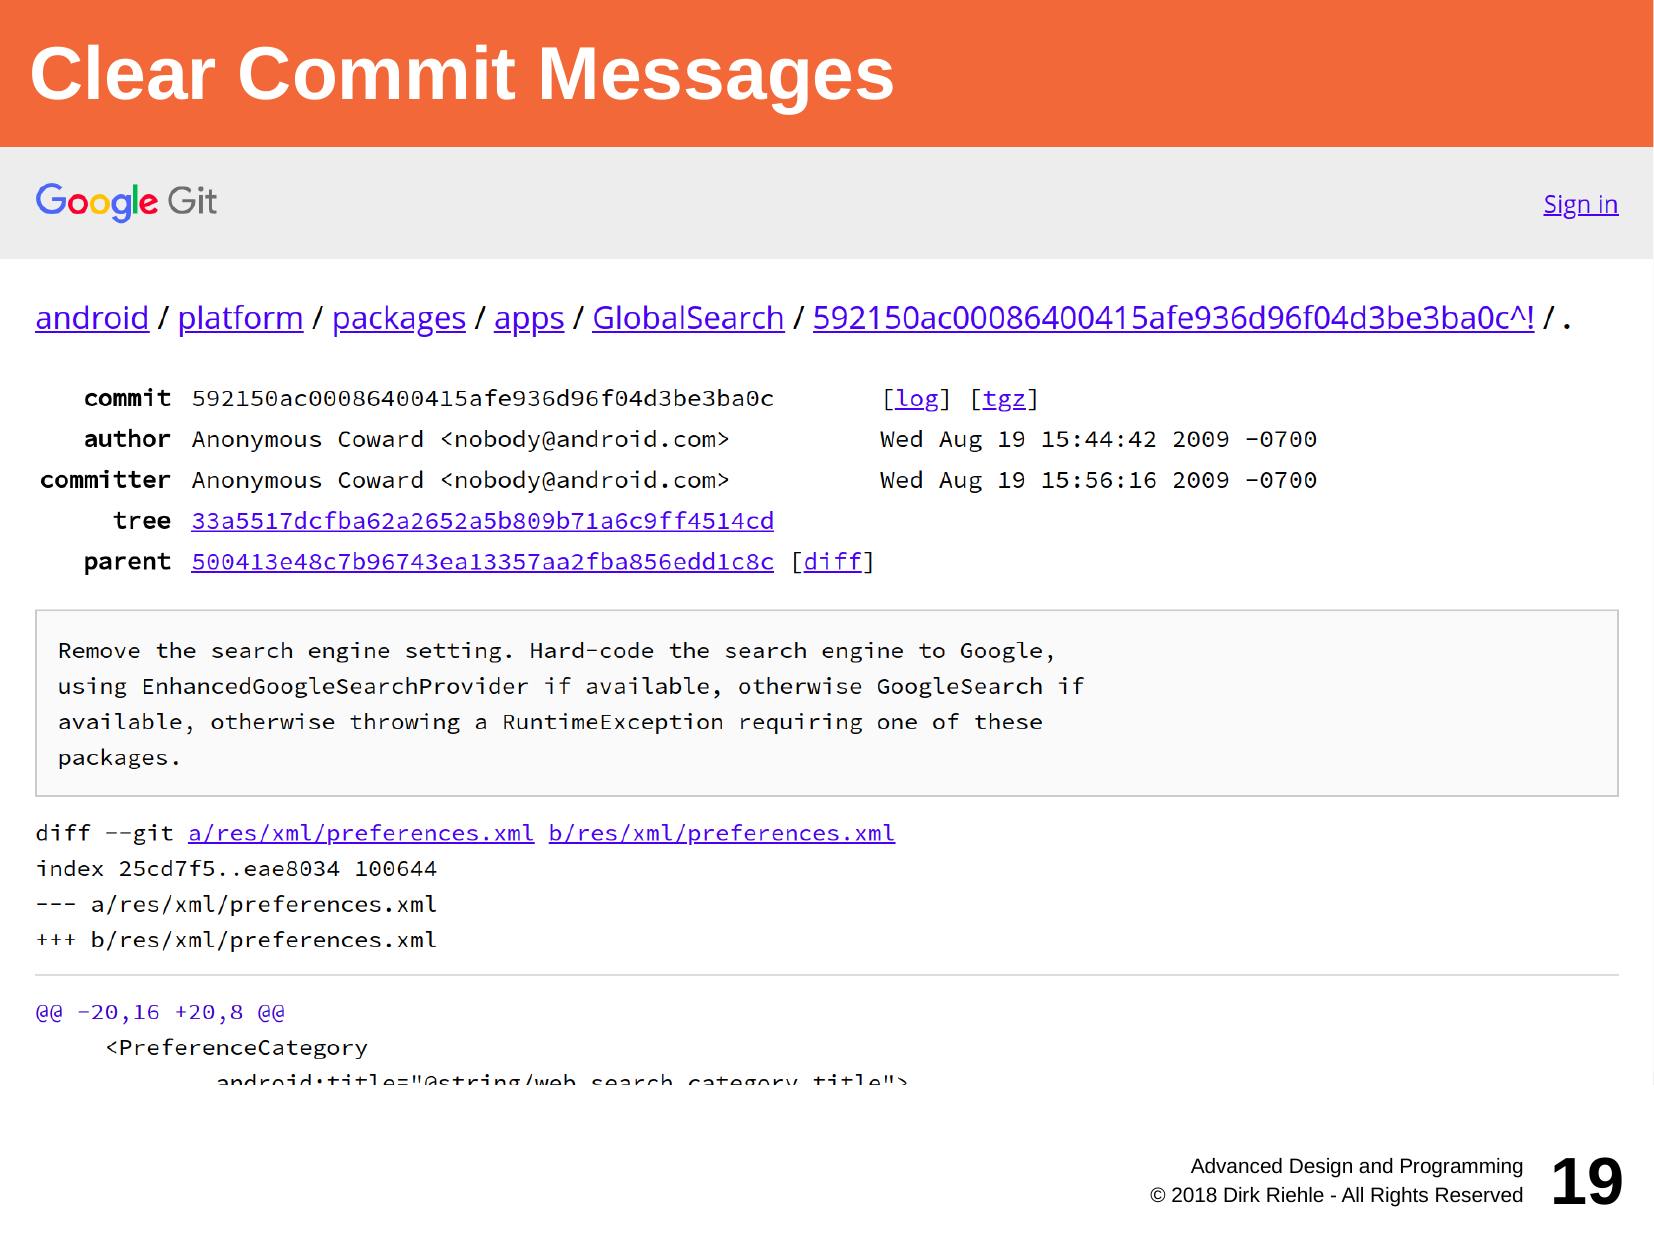

# Clear Commit Messages
Advanced Design and Programming
19
© 2018 Dirk Riehle - All Rights Reserved